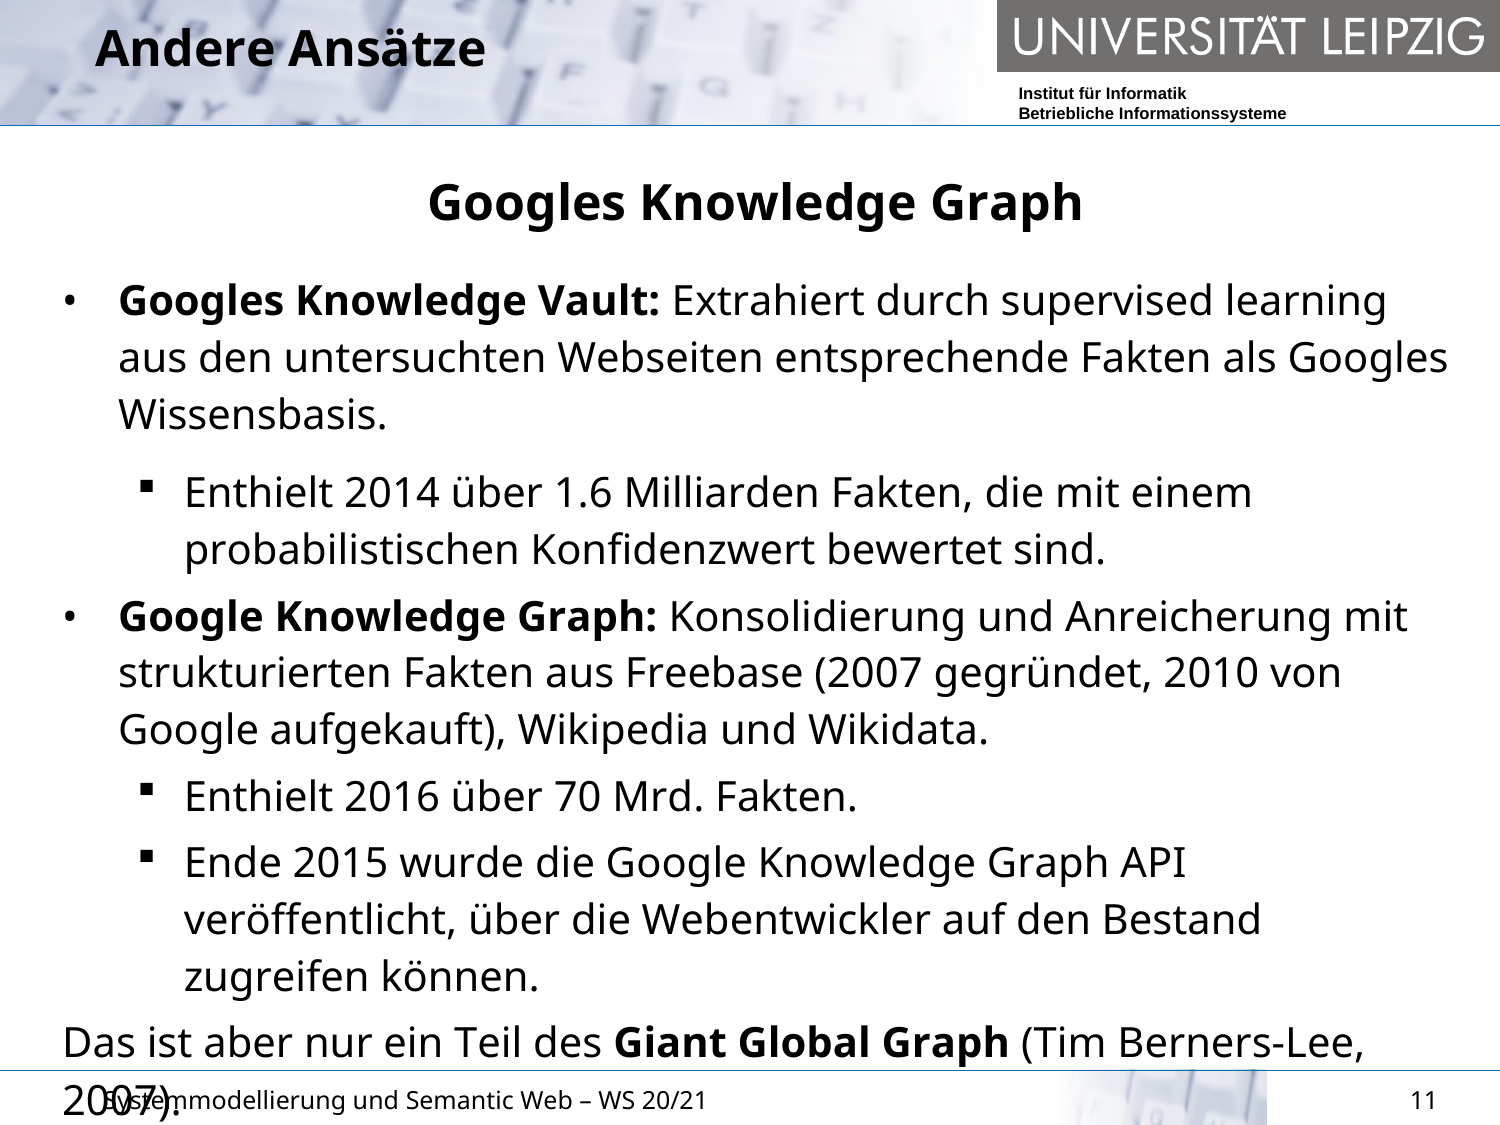

Andere Ansätze
# Googles Knowledge Graph
Googles Knowledge Vault: Extrahiert durch supervised learning aus den untersuchten Webseiten entsprechende Fakten als Googles Wissensbasis.
Enthielt 2014 über 1.6 Milliarden Fakten, die mit einem probabilistischen Konfidenzwert bewertet sind.
Google Knowledge Graph: Konsolidierung und Anreicherung mit strukturierten Fakten aus Freebase (2007 gegründet, 2010 von Google aufgekauft), Wikipedia und Wikidata.
Enthielt 2016 über 70 Mrd. Fakten.
Ende 2015 wurde die Google Knowledge Graph API veröffentlicht, über die Webentwickler auf den Bestand zugreifen können.
Das ist aber nur ein Teil des Giant Global Graph (Tim Berners-Lee, 2007).
Systemmodellierung und Semantic Web – WS 20/21
11